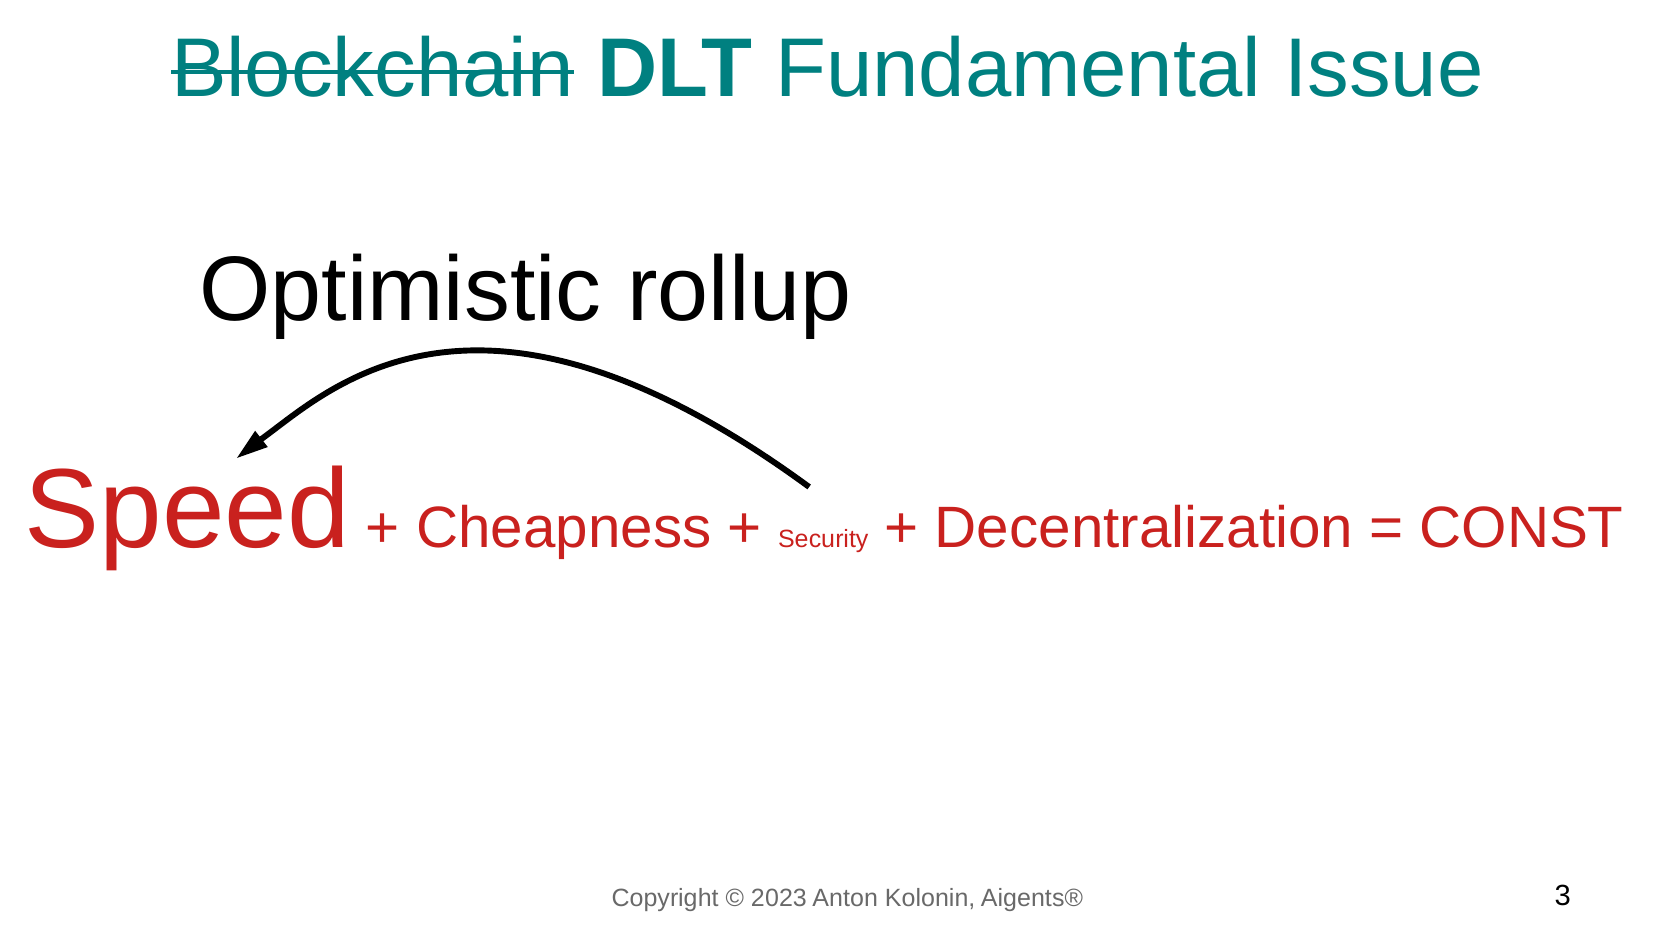

Blockchain DLT Fundamental Issue
Optimistic rollup
Speed + Cheapness + Security + Decentralization = CONST
Copyright © 2023 Anton Kolonin, Aigents®
3